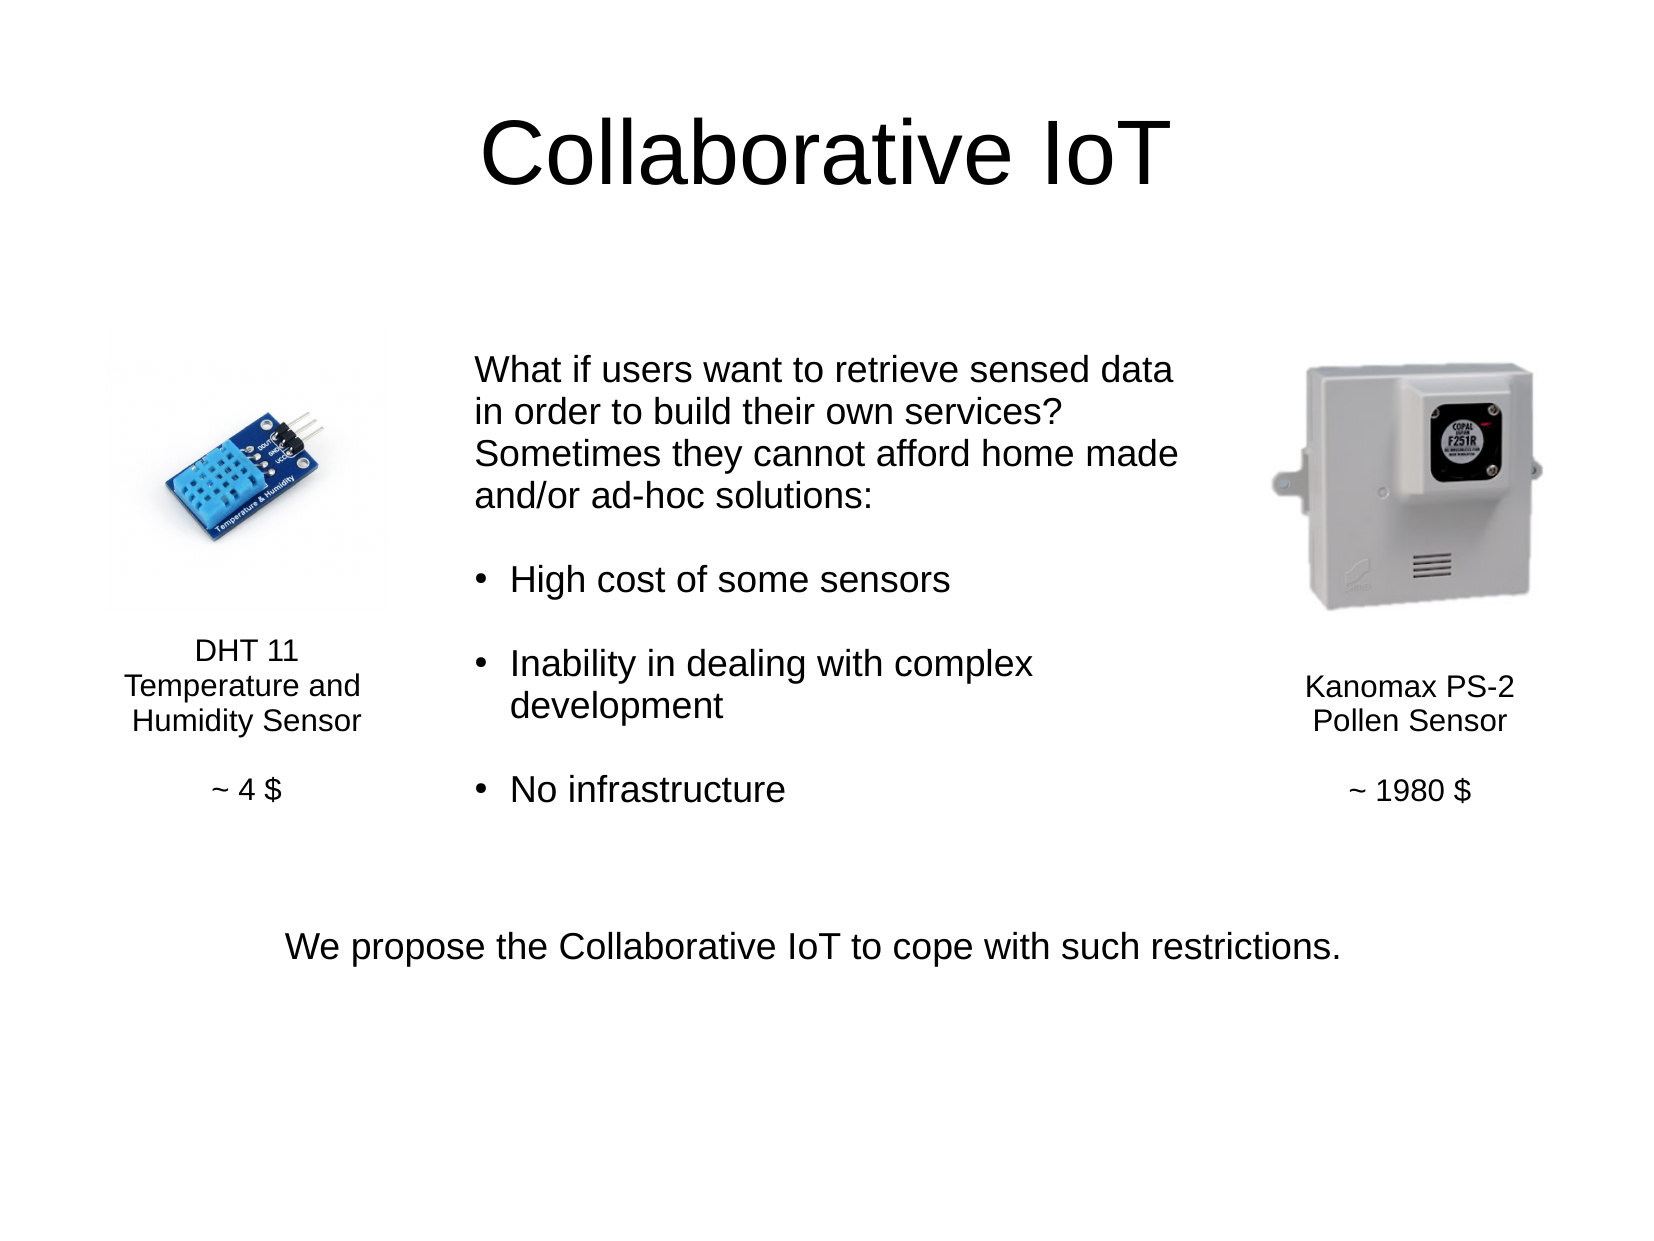

# Collaborative IoT
What if users want to retrieve sensed data in order to build their own services? Sometimes they cannot afford home made and/or ad-hoc solutions:
High cost of some sensors
Inability in dealing with complex development
No infrastructure
DHT 11
Temperature and
Humidity Sensor
~ 4 $
Kanomax PS-2
Pollen Sensor
~ 1980 $
We propose the Collaborative IoT to cope with such restrictions.